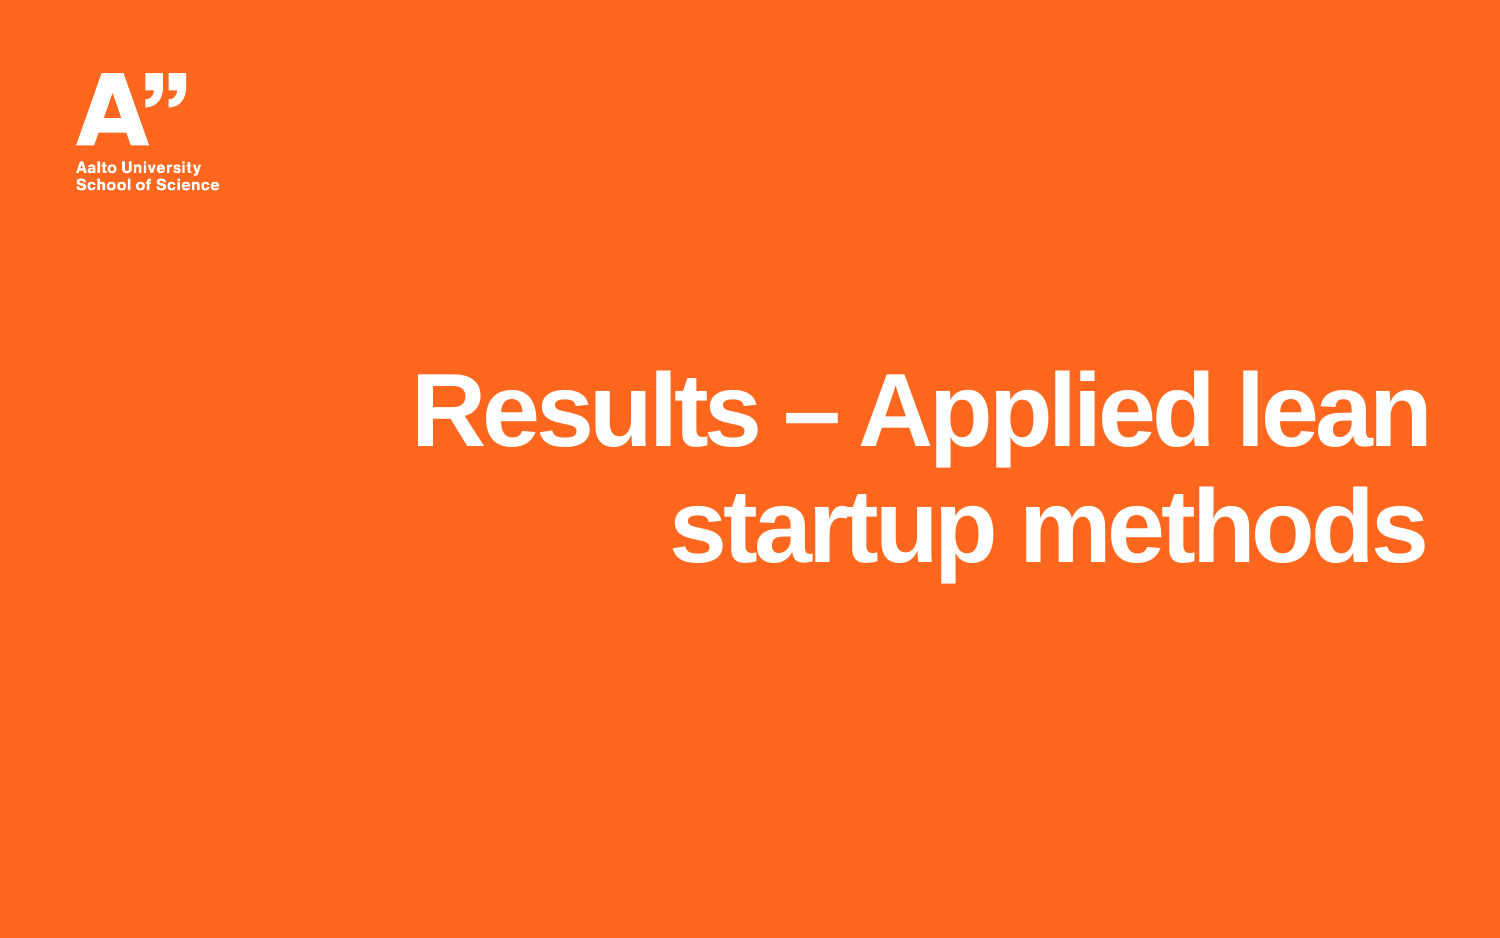

# Results – Applied lean startup methods